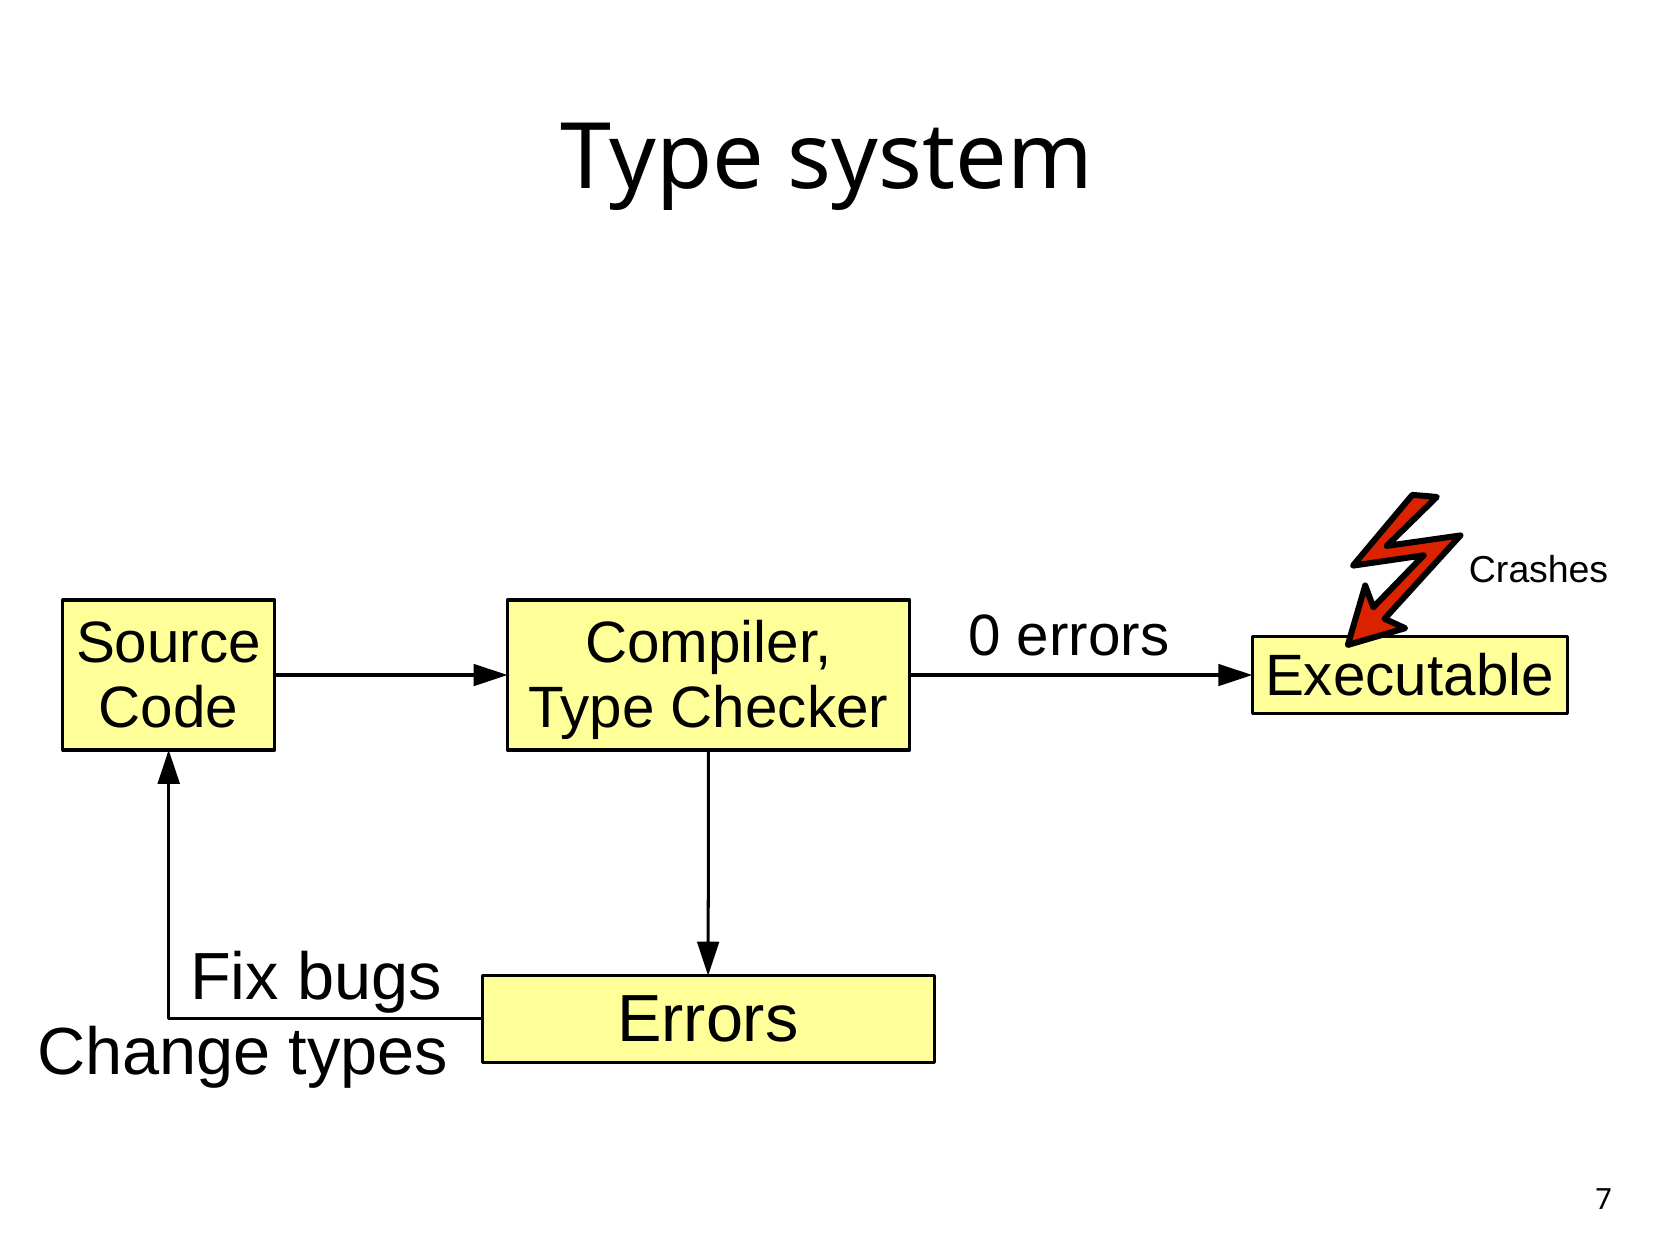

# Type system
 Crashes
0 errors
Source
Code
Compiler,
Type Checker
Executable
Fix bugs
Errors
Change types
7